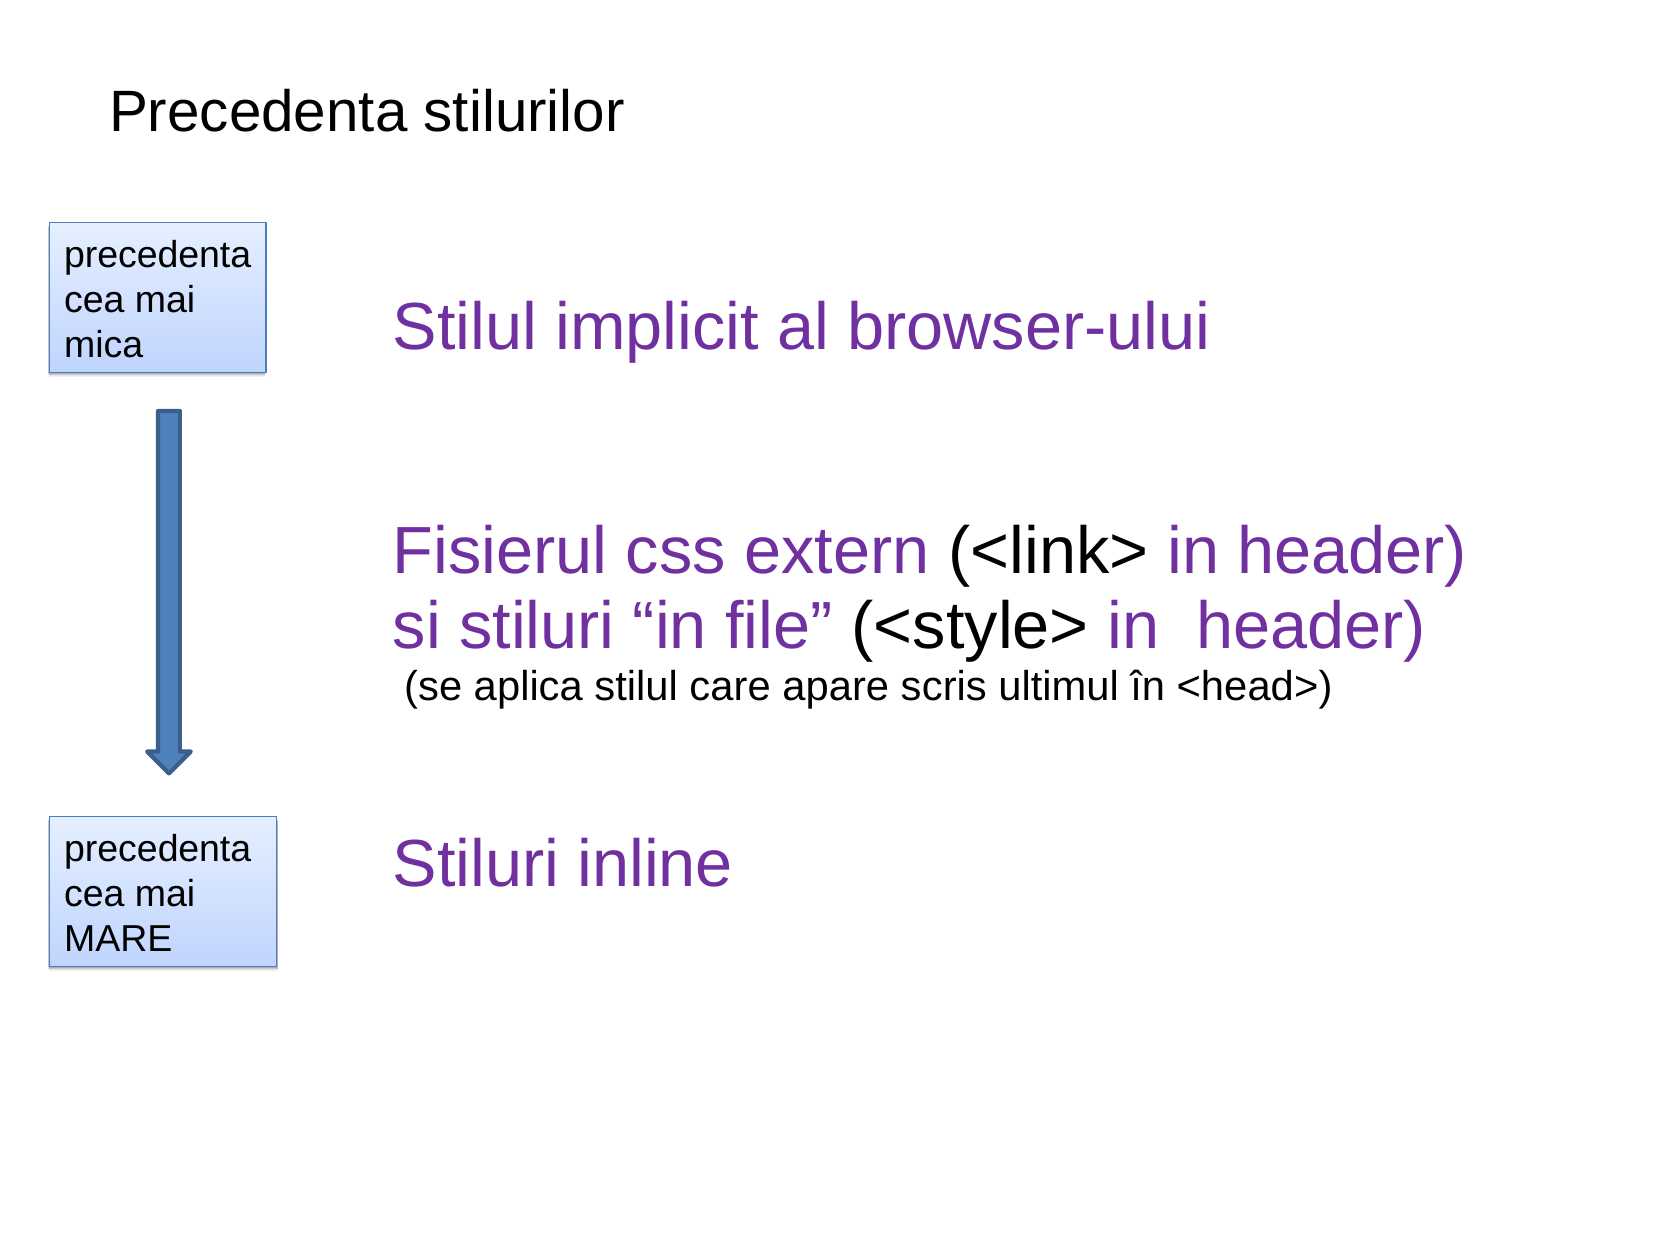

Precedenta stilurilor
Stilul implicit al browser-ului
Fisierul css extern (<link> in header)
si stiluri “in file” (<style> in header)
 (se aplica stilul care apare scris ultimul în <head>)
Stiluri inline
precedenta
cea mai
mica
precedenta
cea mai
MARE